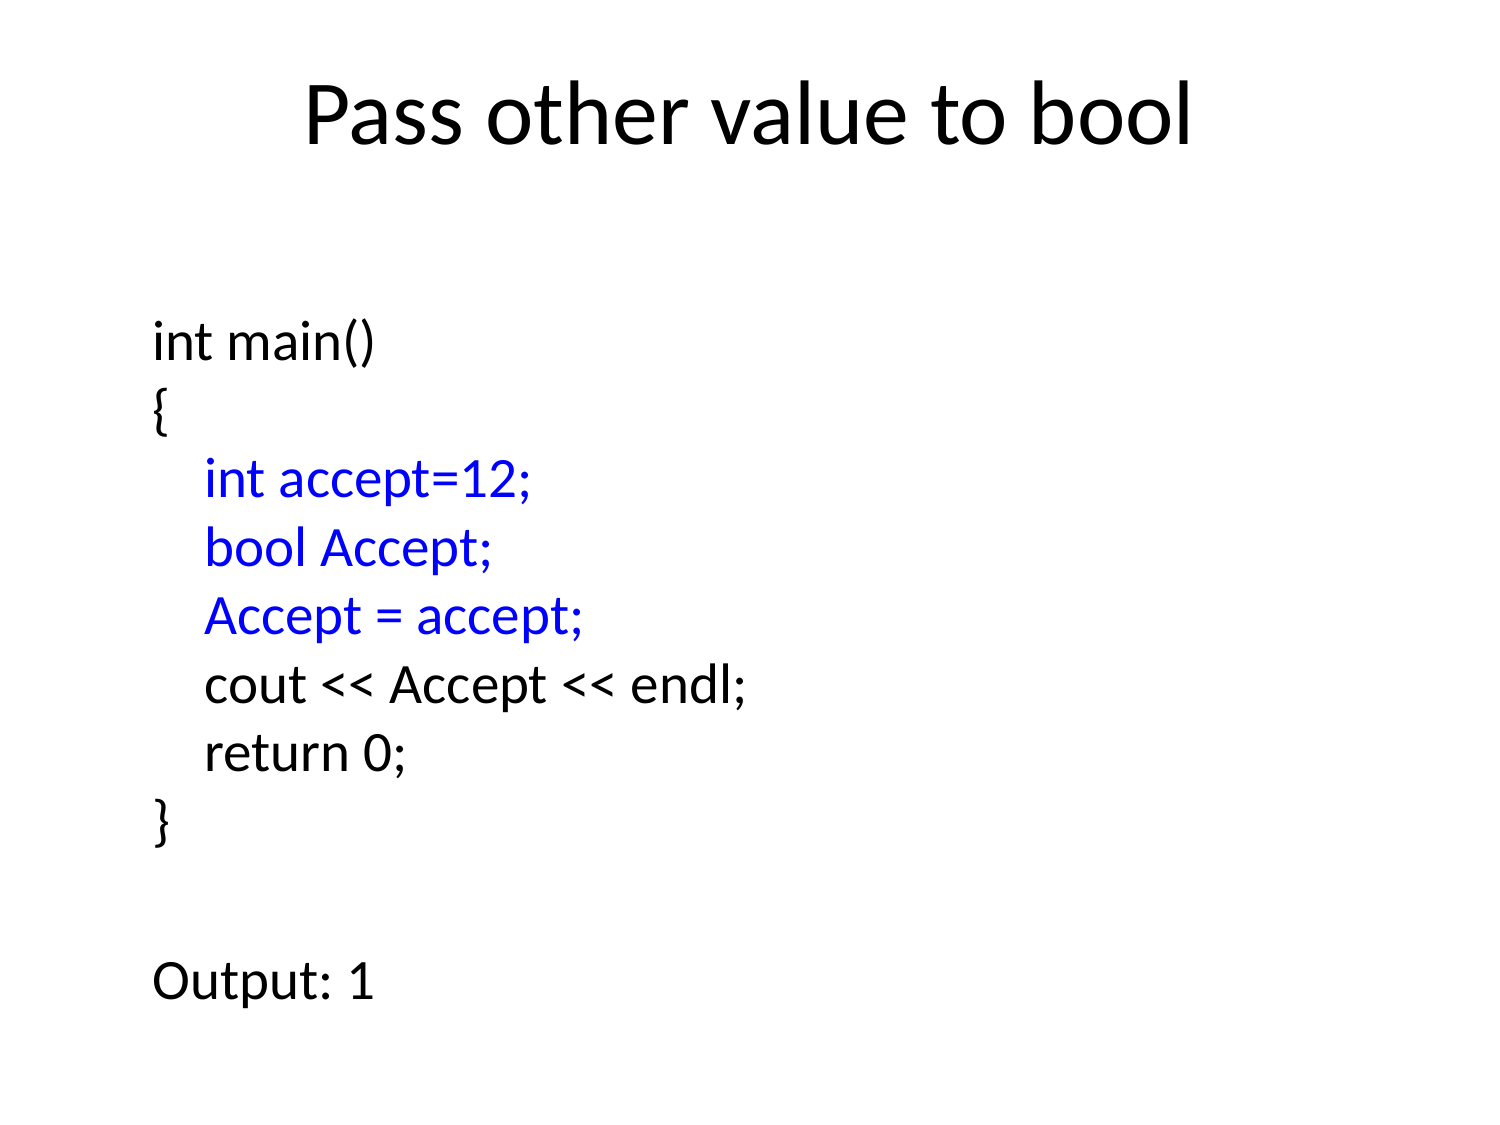

# Pass other value to bool
int main()
{
 int accept=12;
 bool Accept;
 Accept = accept;
 cout << Accept << endl;
 return 0;
}
Output: 1